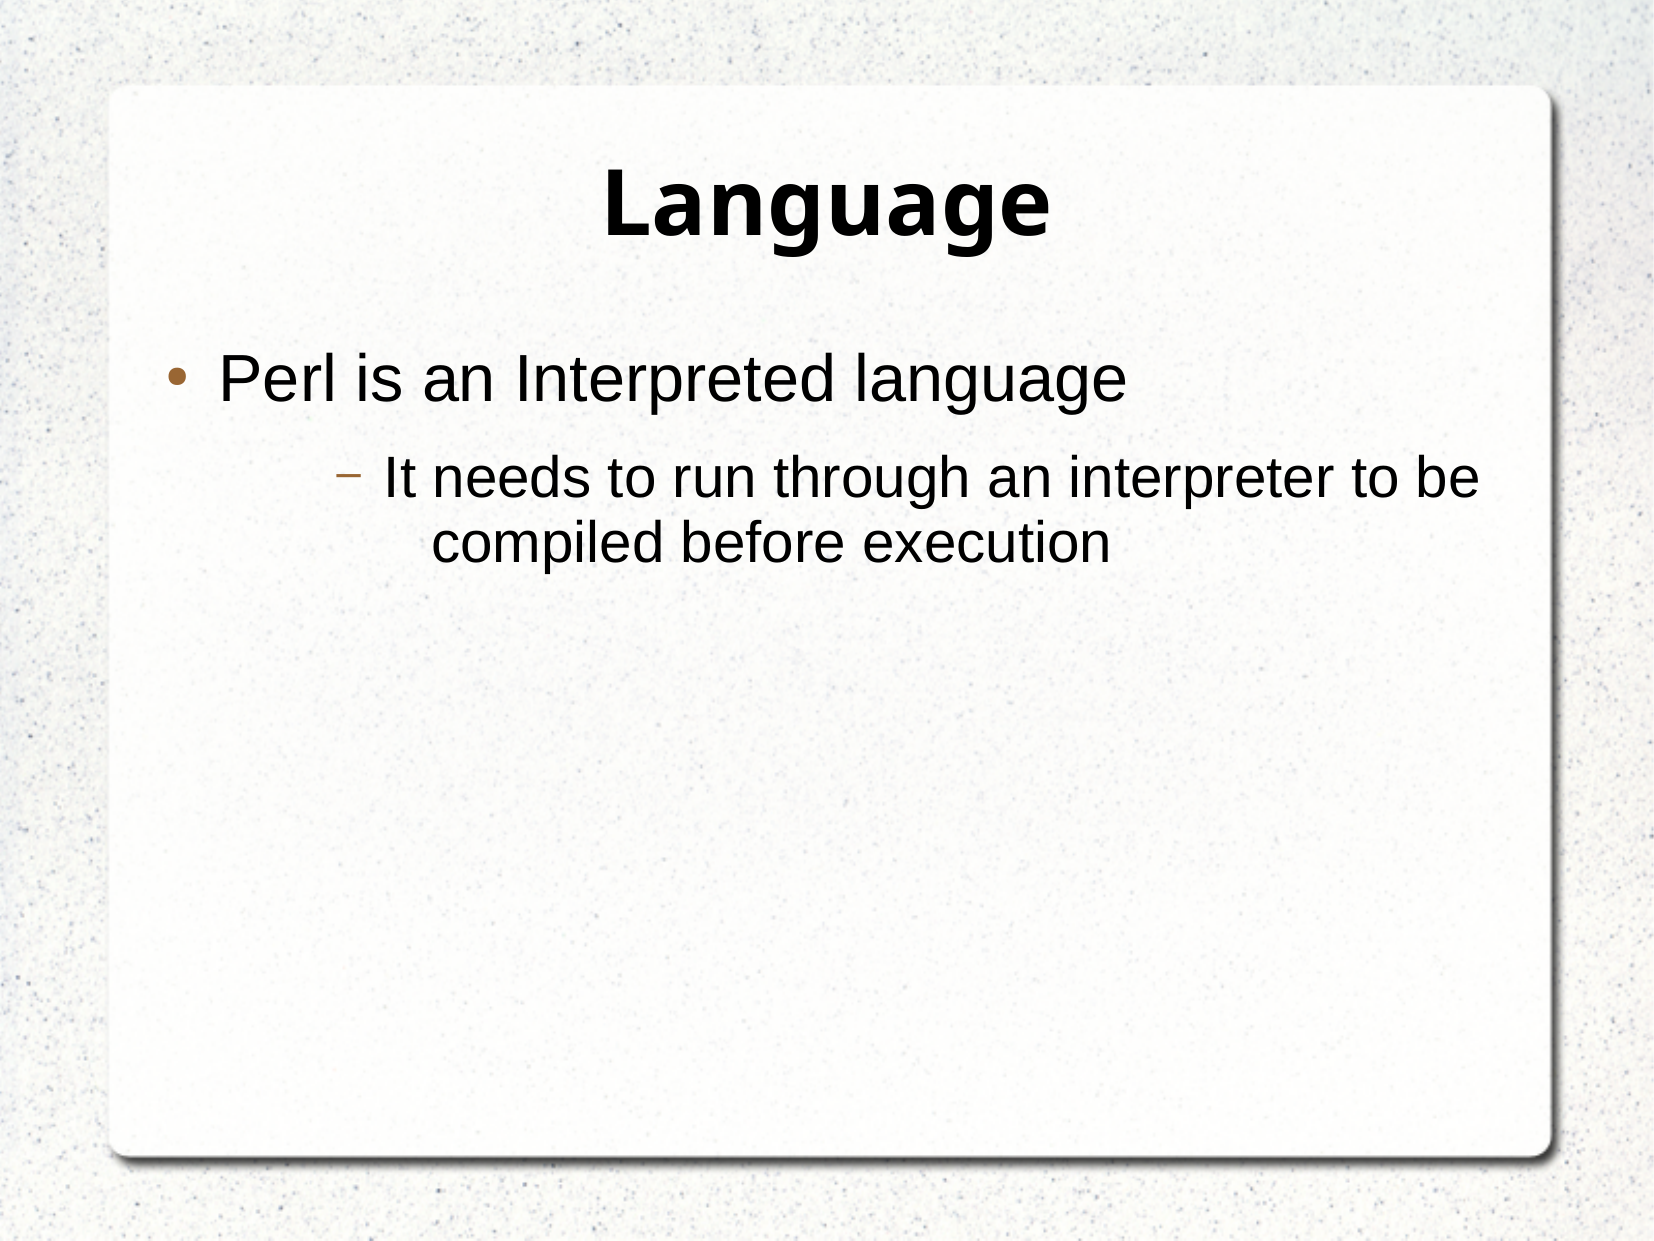

# Language
Perl is an Interpreted language
It needs to run through an interpreter to be compiled before execution